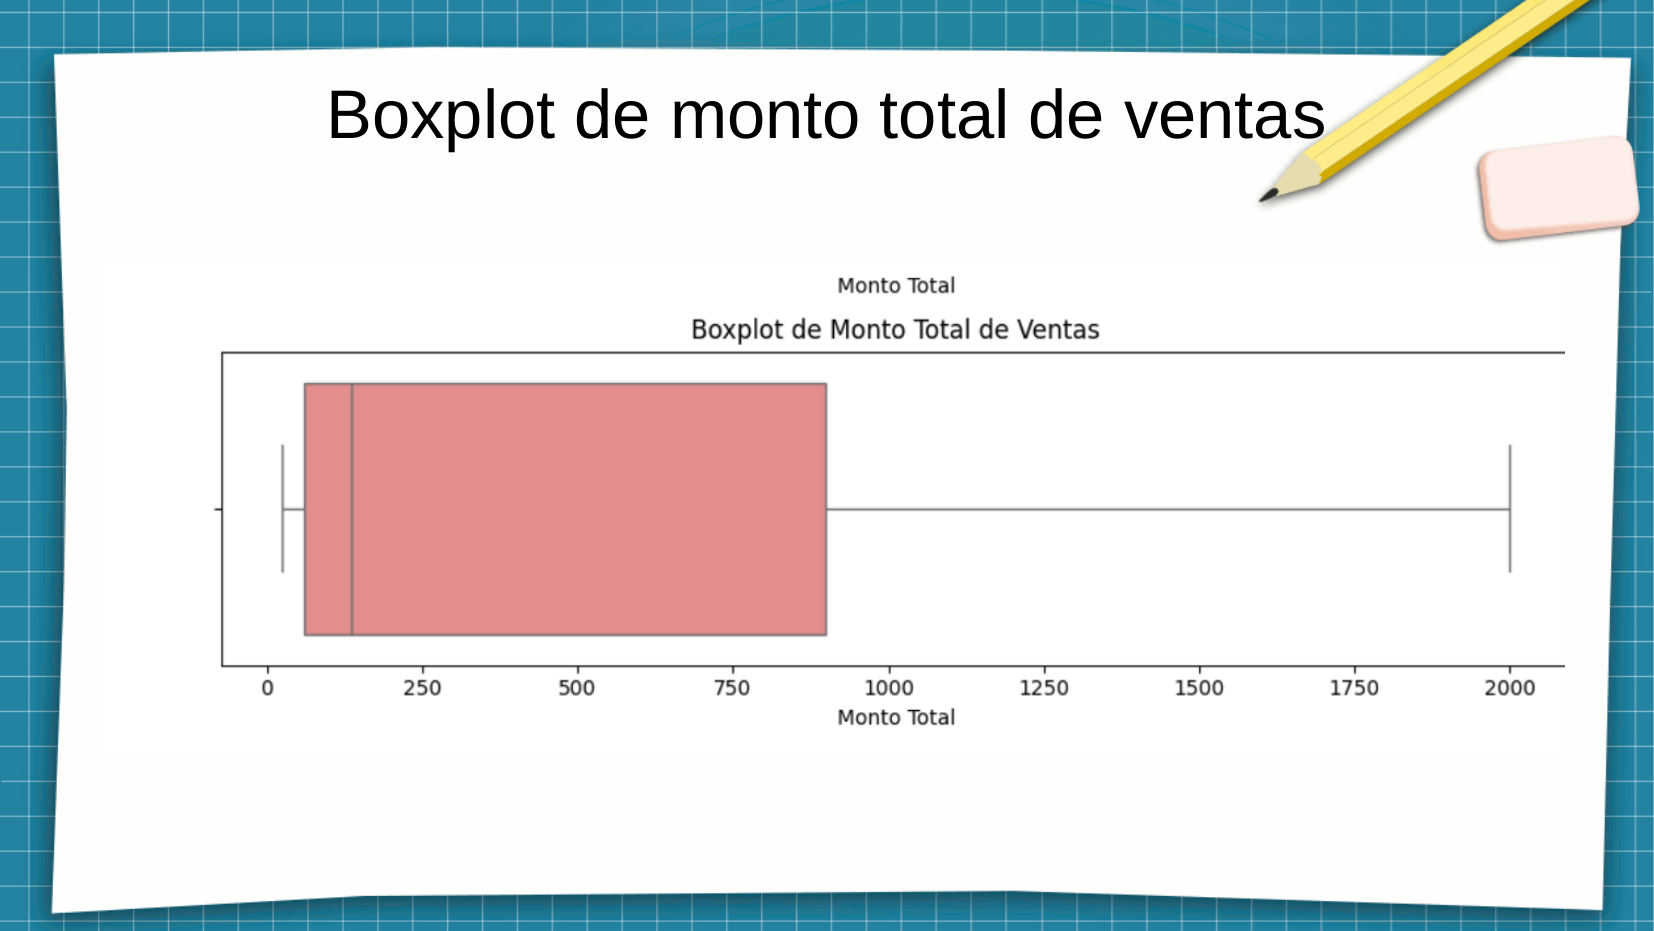

# Boxplot de monto total de ventas